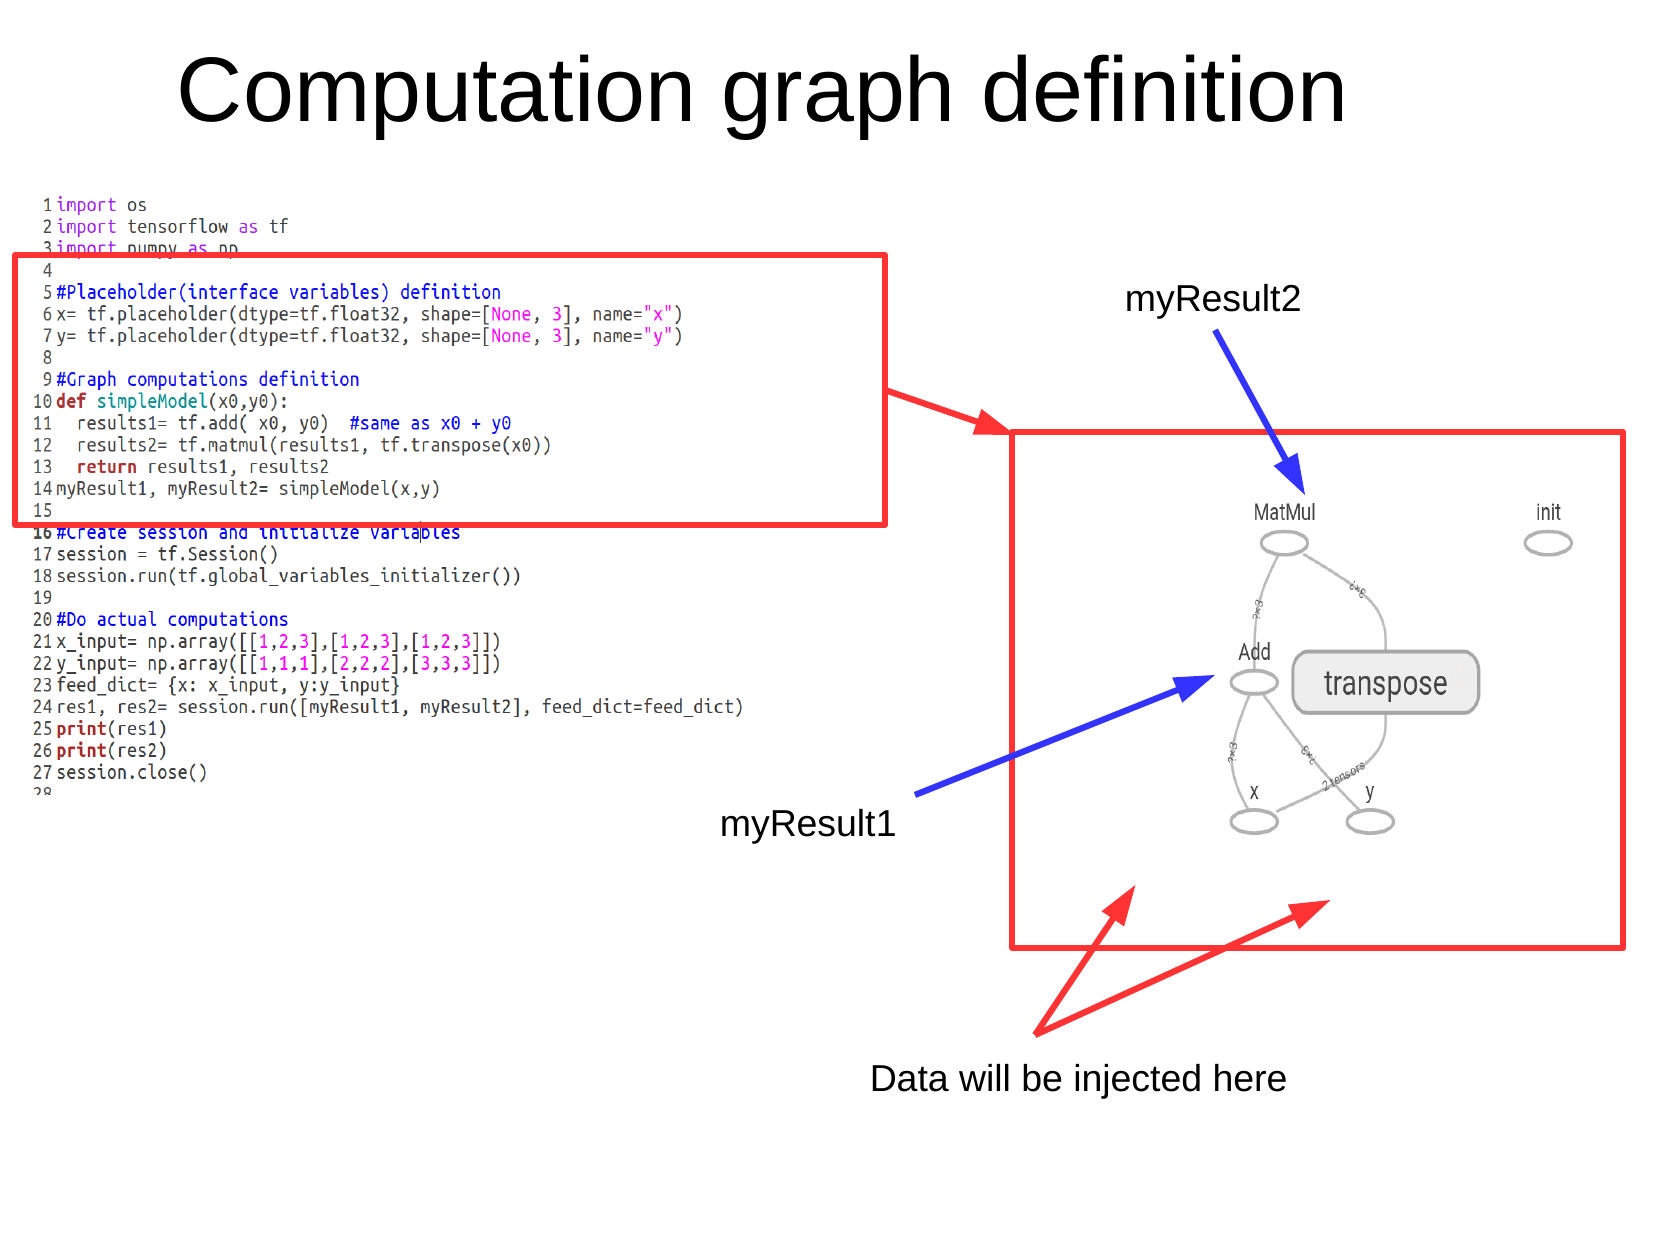

# Computation graph definition
myResult2
myResult1
Data will be injected here